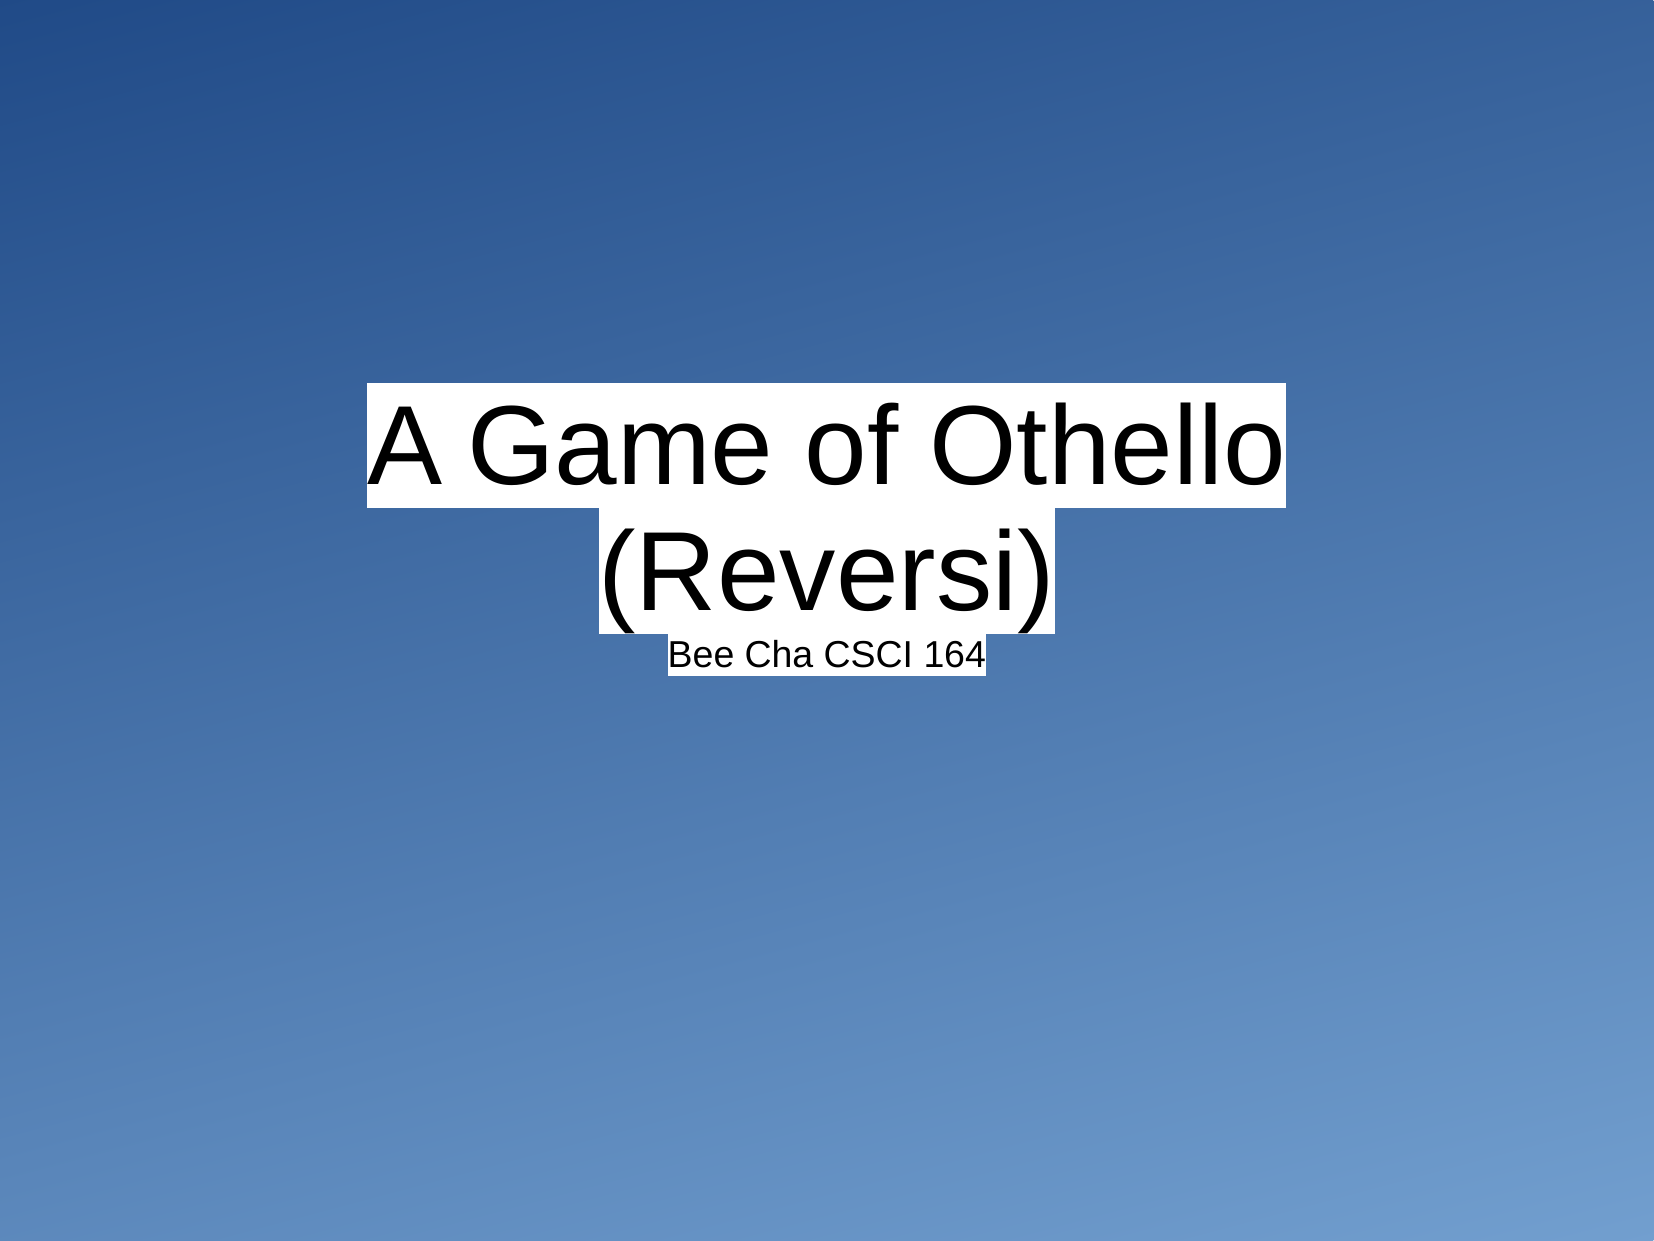

# A Game of Othello
(Reversi)
Bee Cha CSCI 164